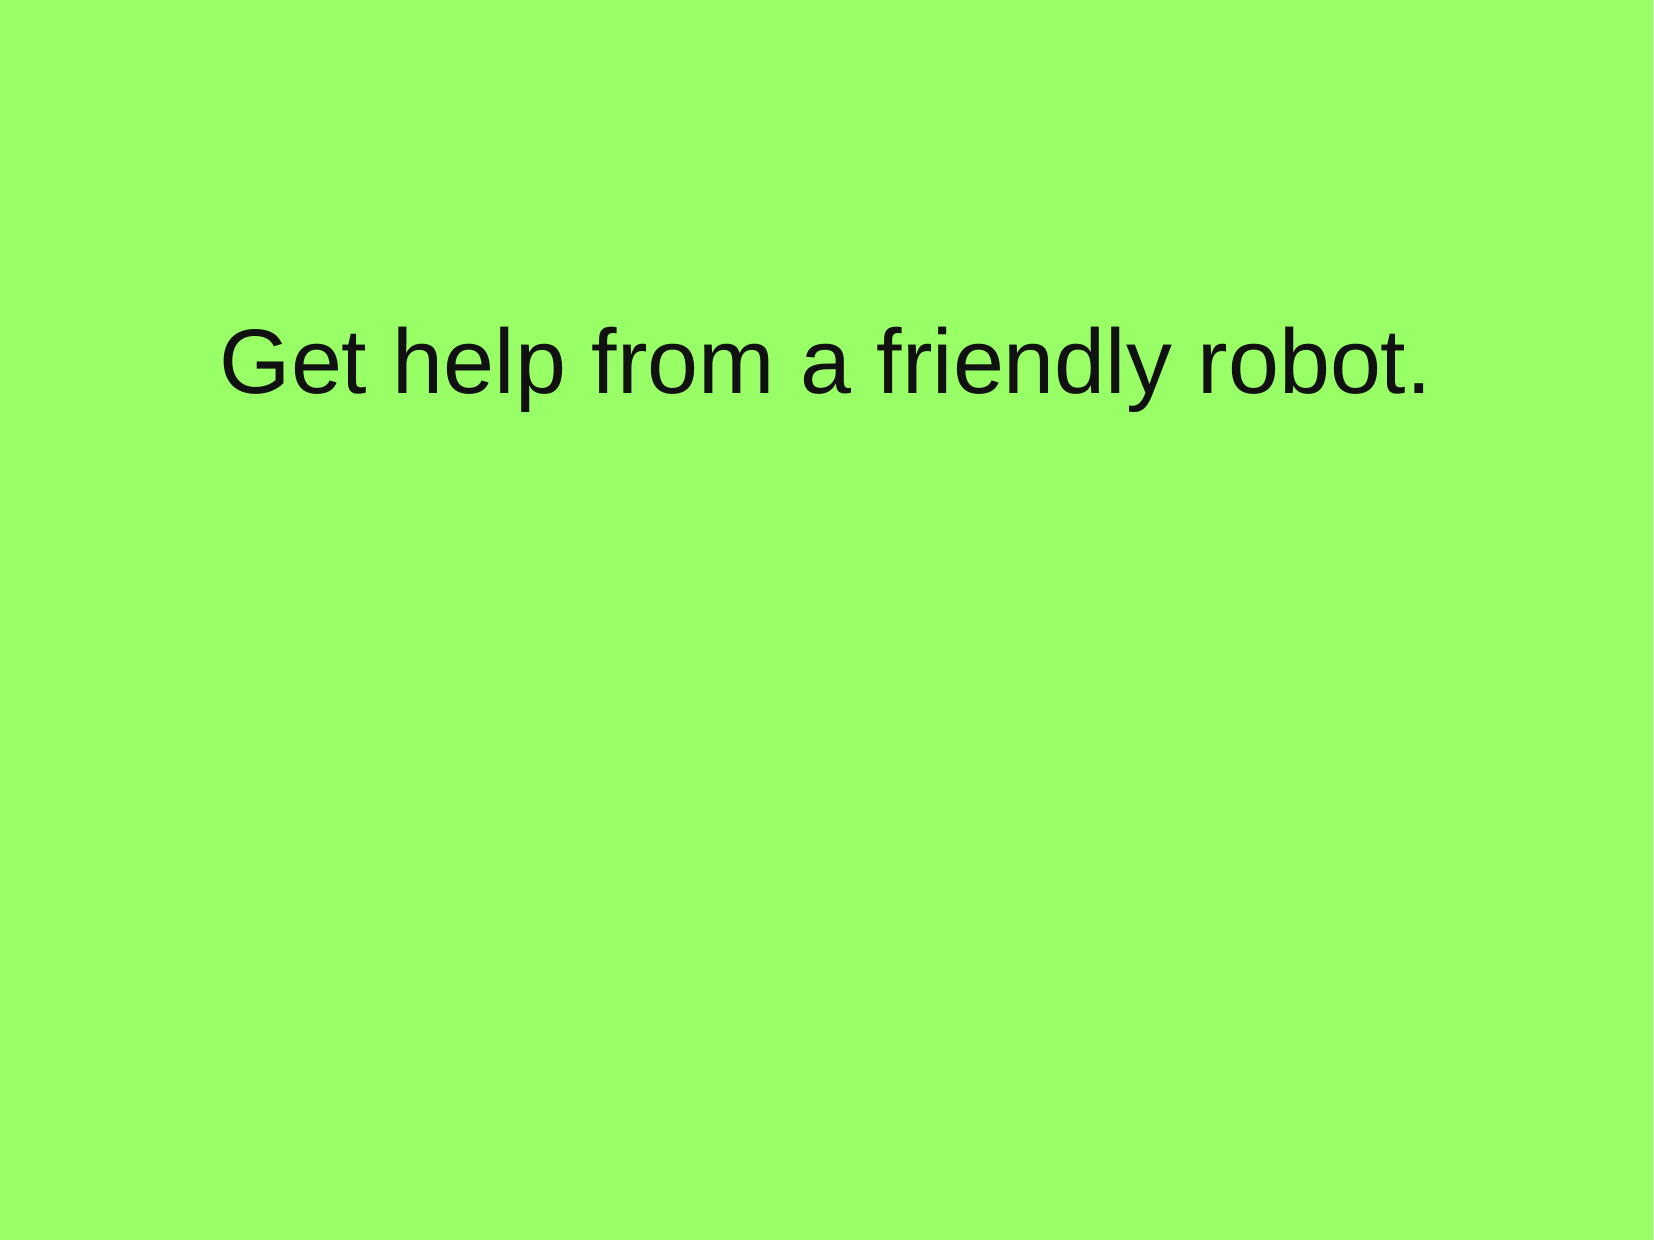

# Get help from a friendly robot.